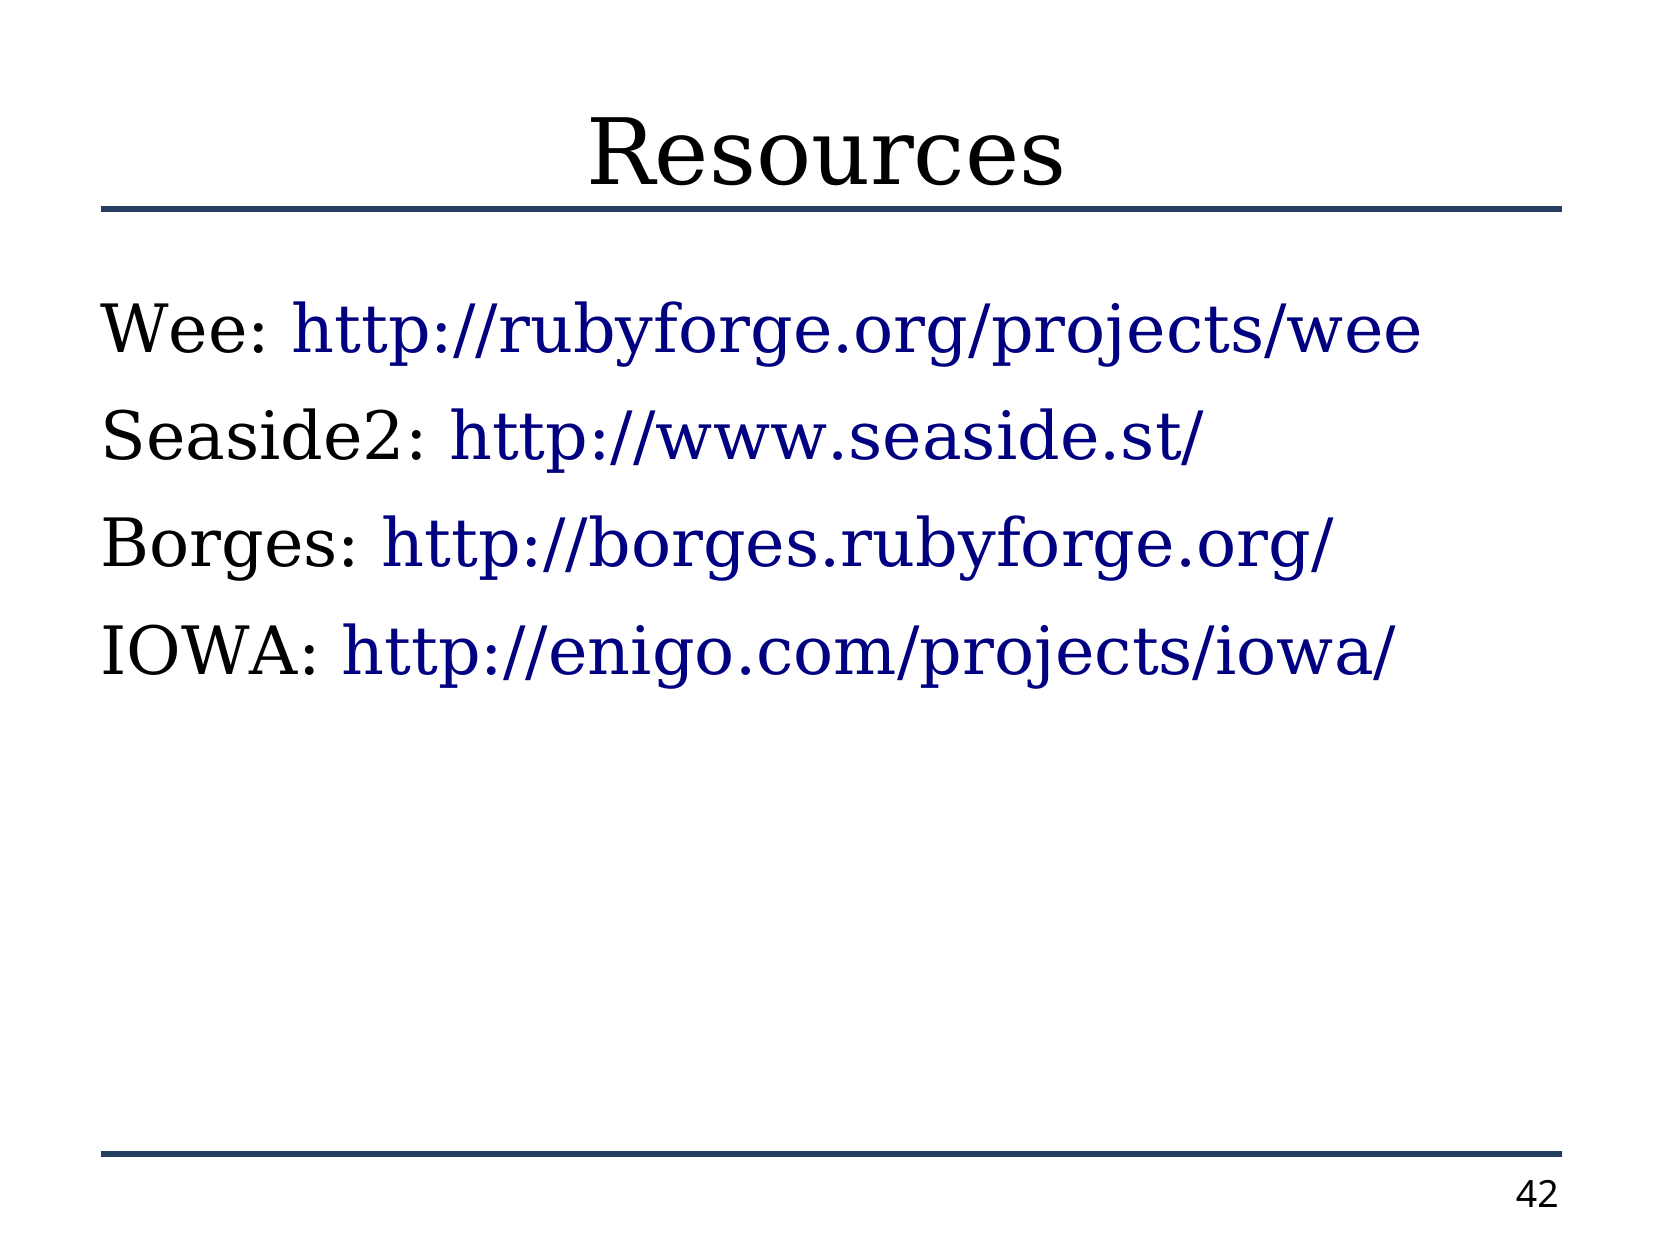

# Resources
Wee: http://rubyforge.org/projects/wee
Seaside2: http://www.seaside.st/
Borges: http://borges.rubyforge.org/
IOWA: http://enigo.com/projects/iowa/